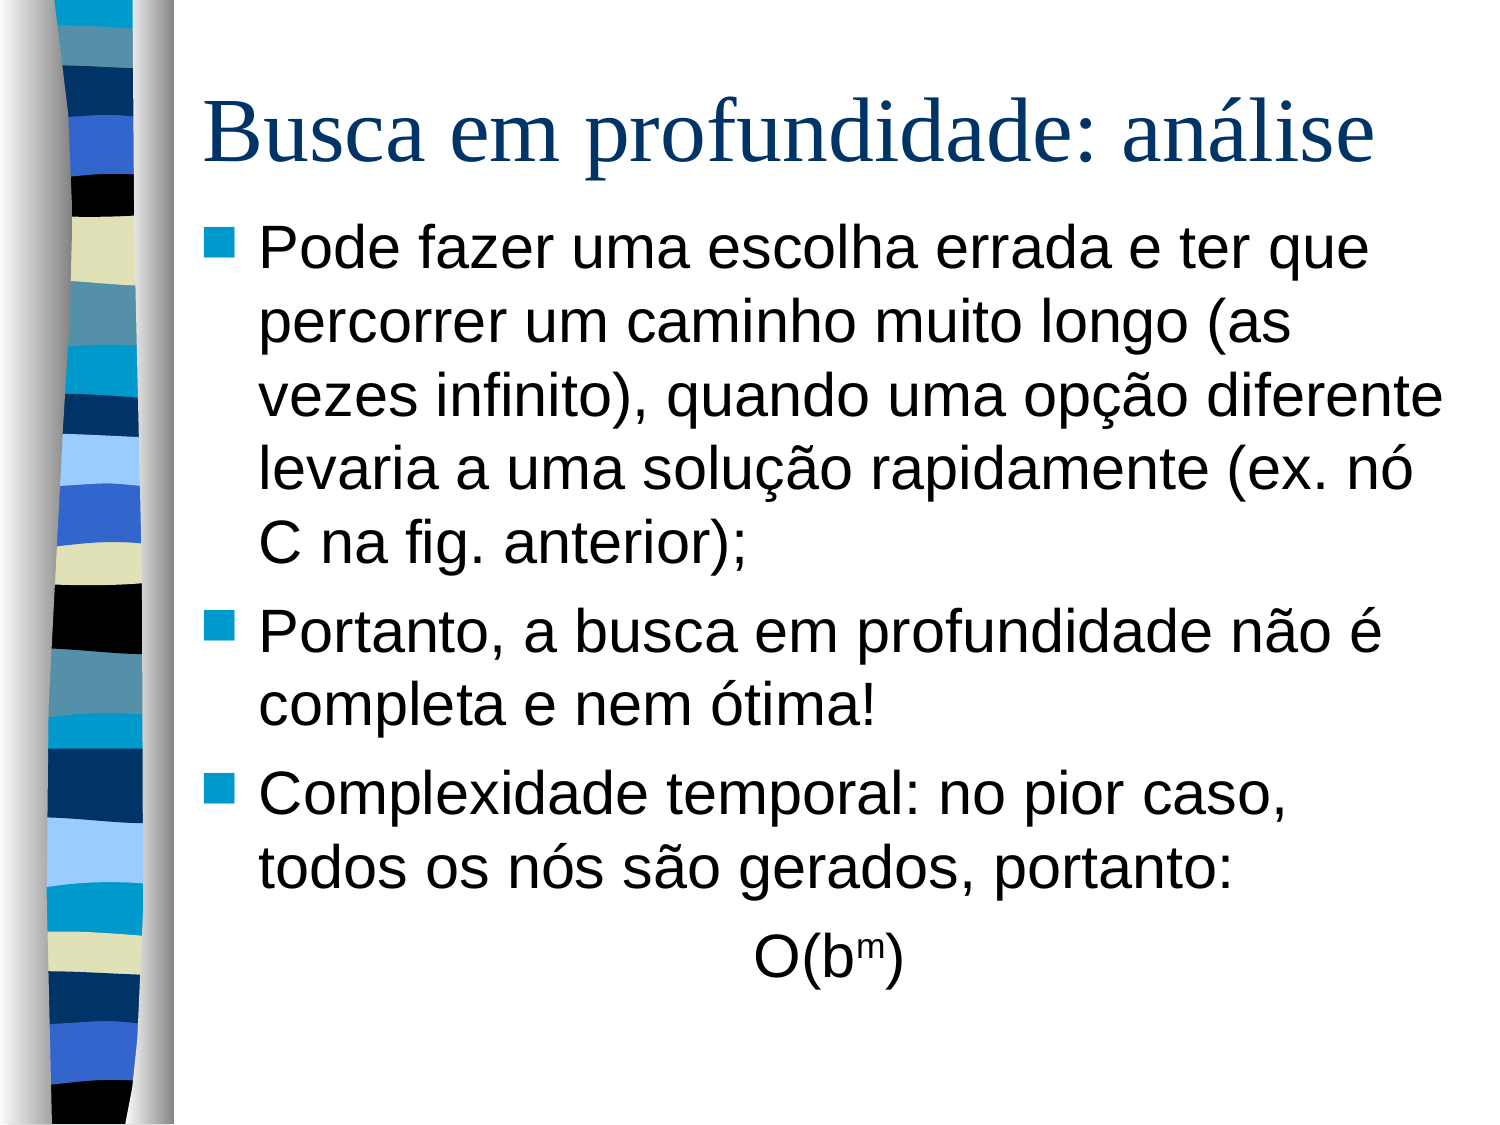

# Busca em profundidade: análise
Pode fazer uma escolha errada e ter que percorrer um caminho muito longo (as vezes infinito), quando uma opção diferente levaria a uma solução rapidamente (ex. nó C na fig. anterior);
Portanto, a busca em profundidade não é completa e nem ótima!
Complexidade temporal: no pior caso, todos os nós são gerados, portanto:
O(bm)